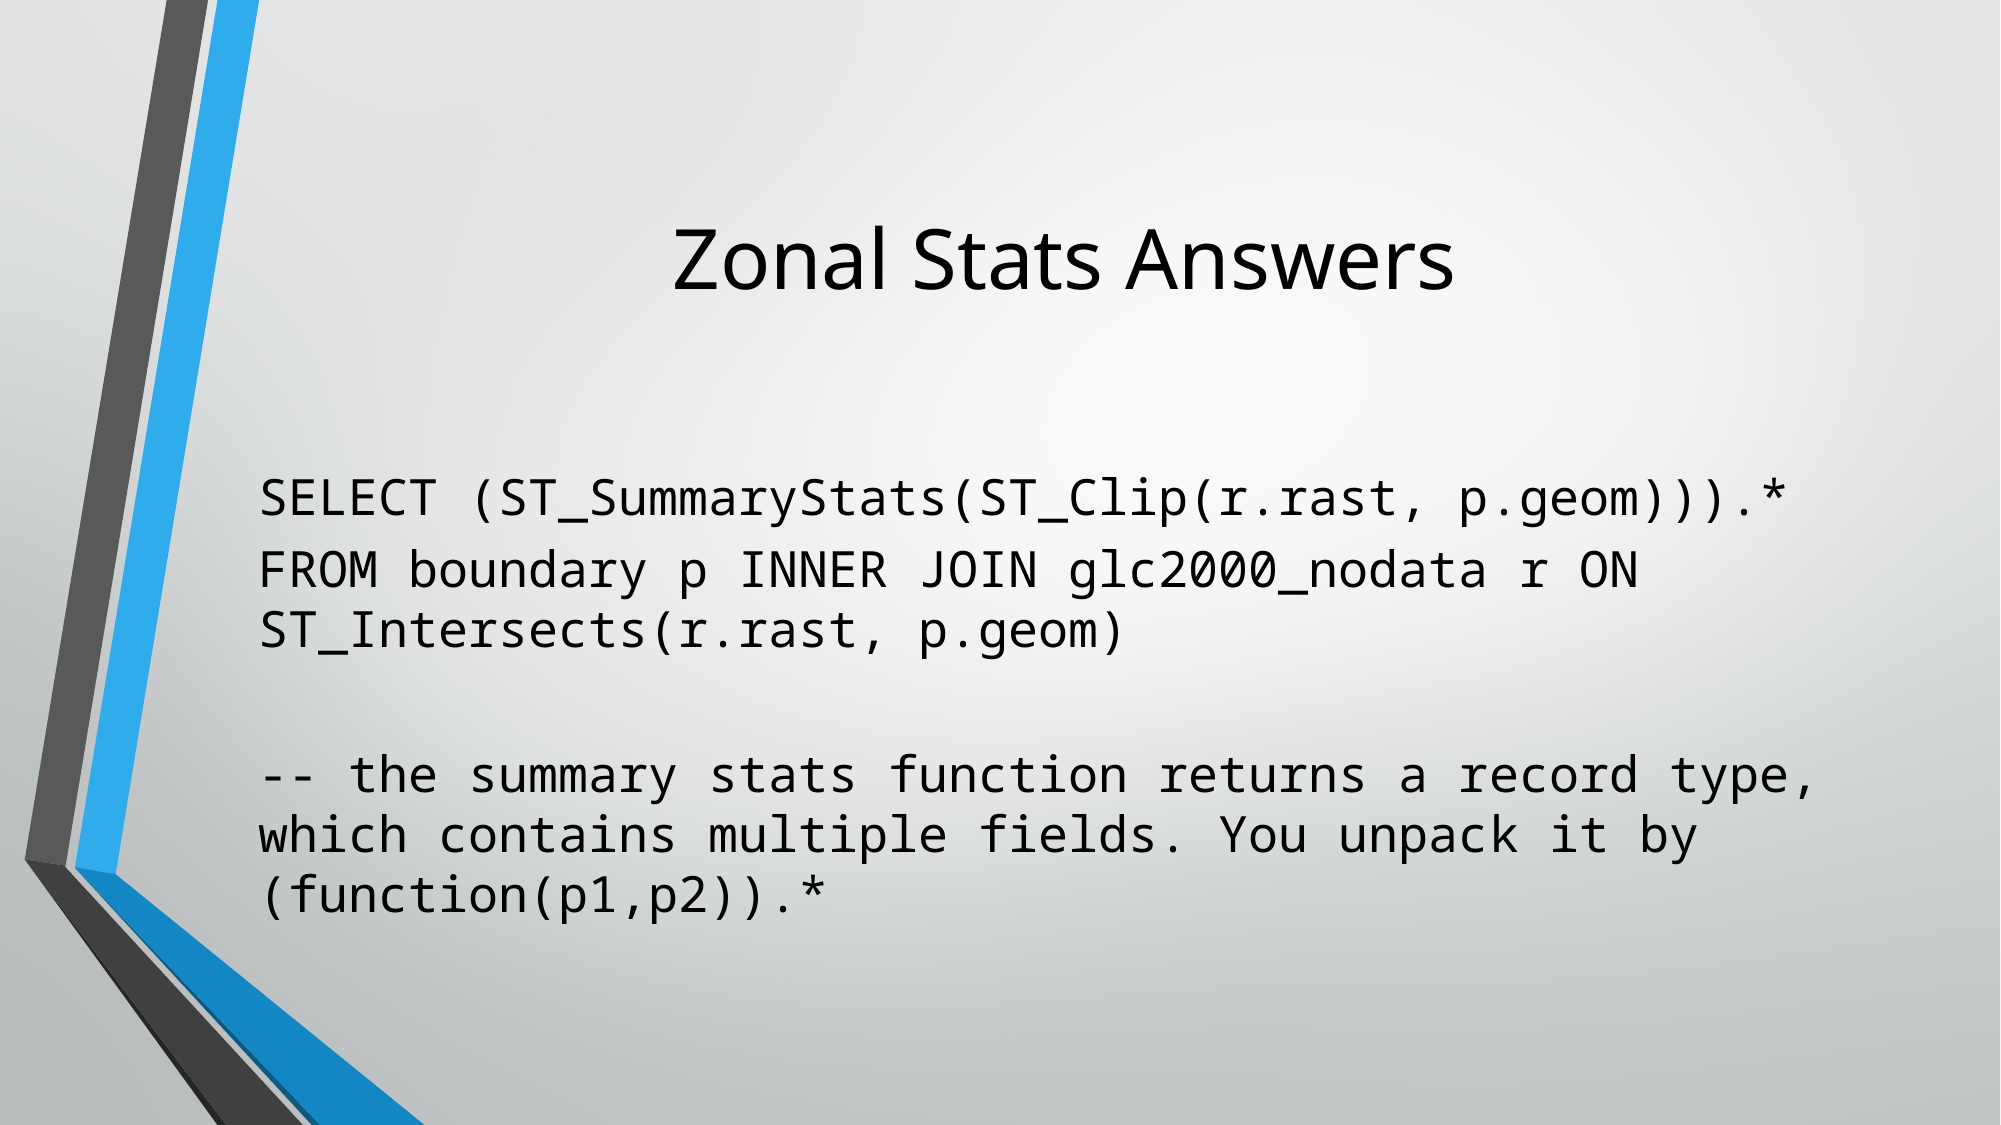

# Zonal Stats Answers
SELECT (ST_SummaryStats(ST_Clip(r.rast, p.geom))).*
FROM boundary p INNER JOIN glc2000_nodata r ON ST_Intersects(r.rast, p.geom)
-- the summary stats function returns a record type, which contains multiple fields. You unpack it by (function(p1,p2)).*